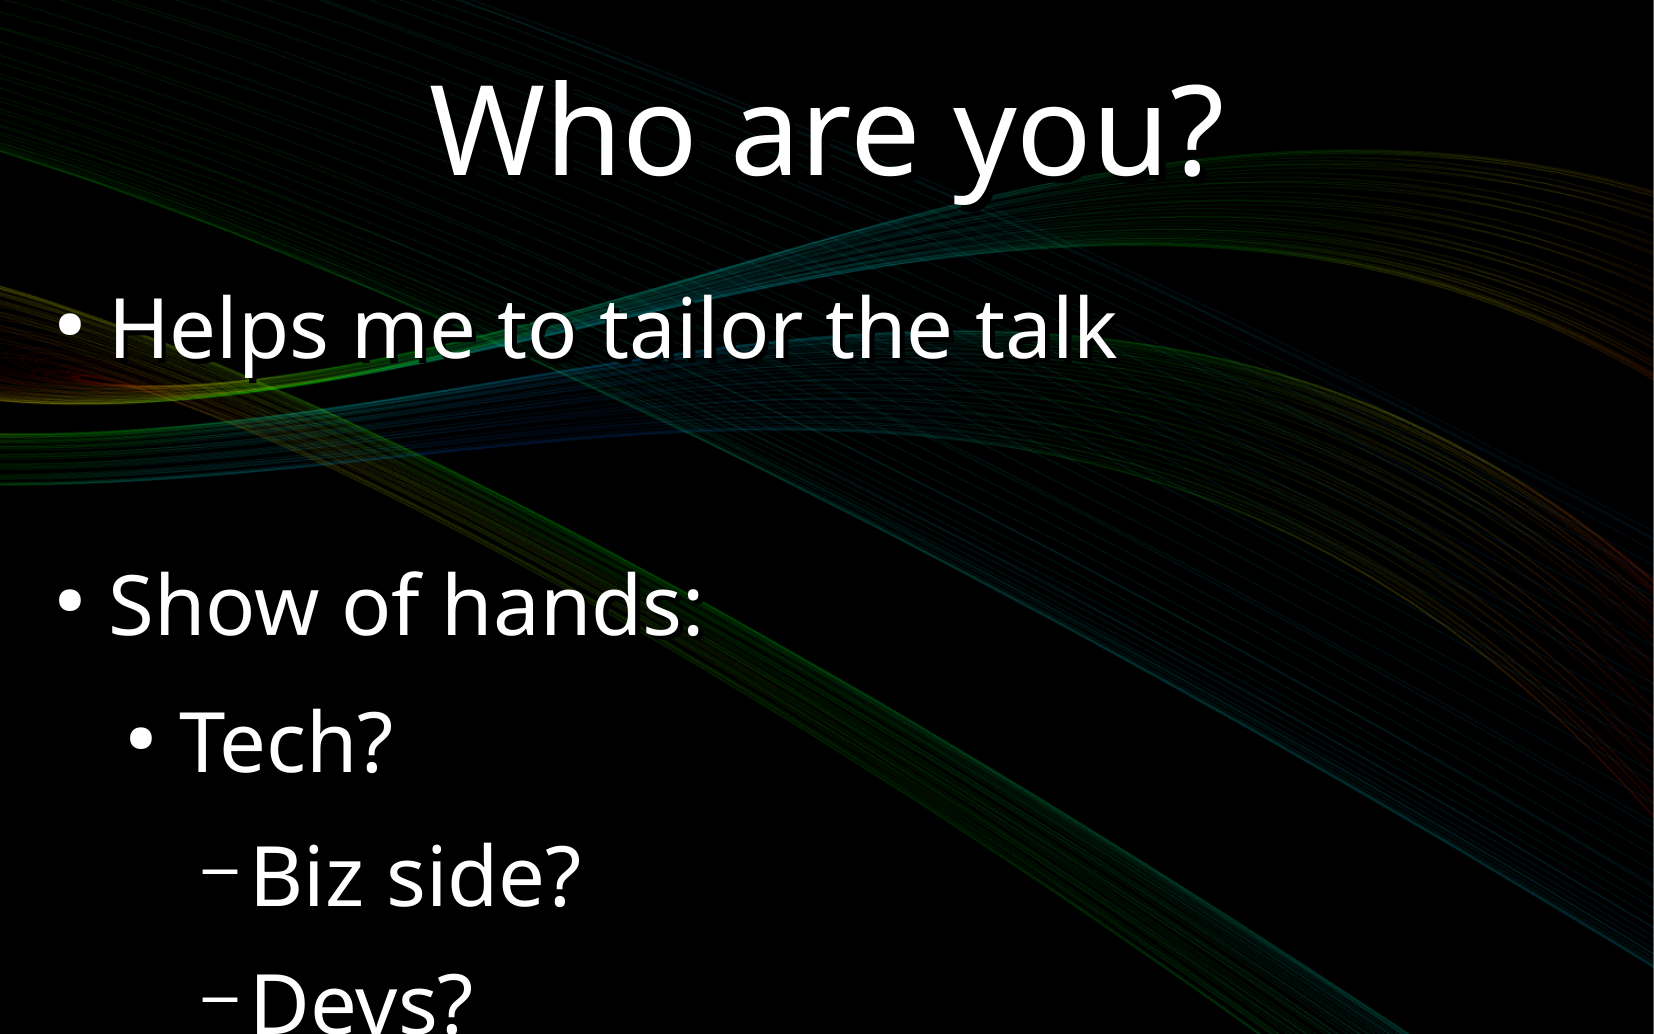

# Who are you?
Helps me to tailor the talk
Show of hands:
Tech?
Biz side?
Devs?
ML/Data Scientists?
Years of experience?